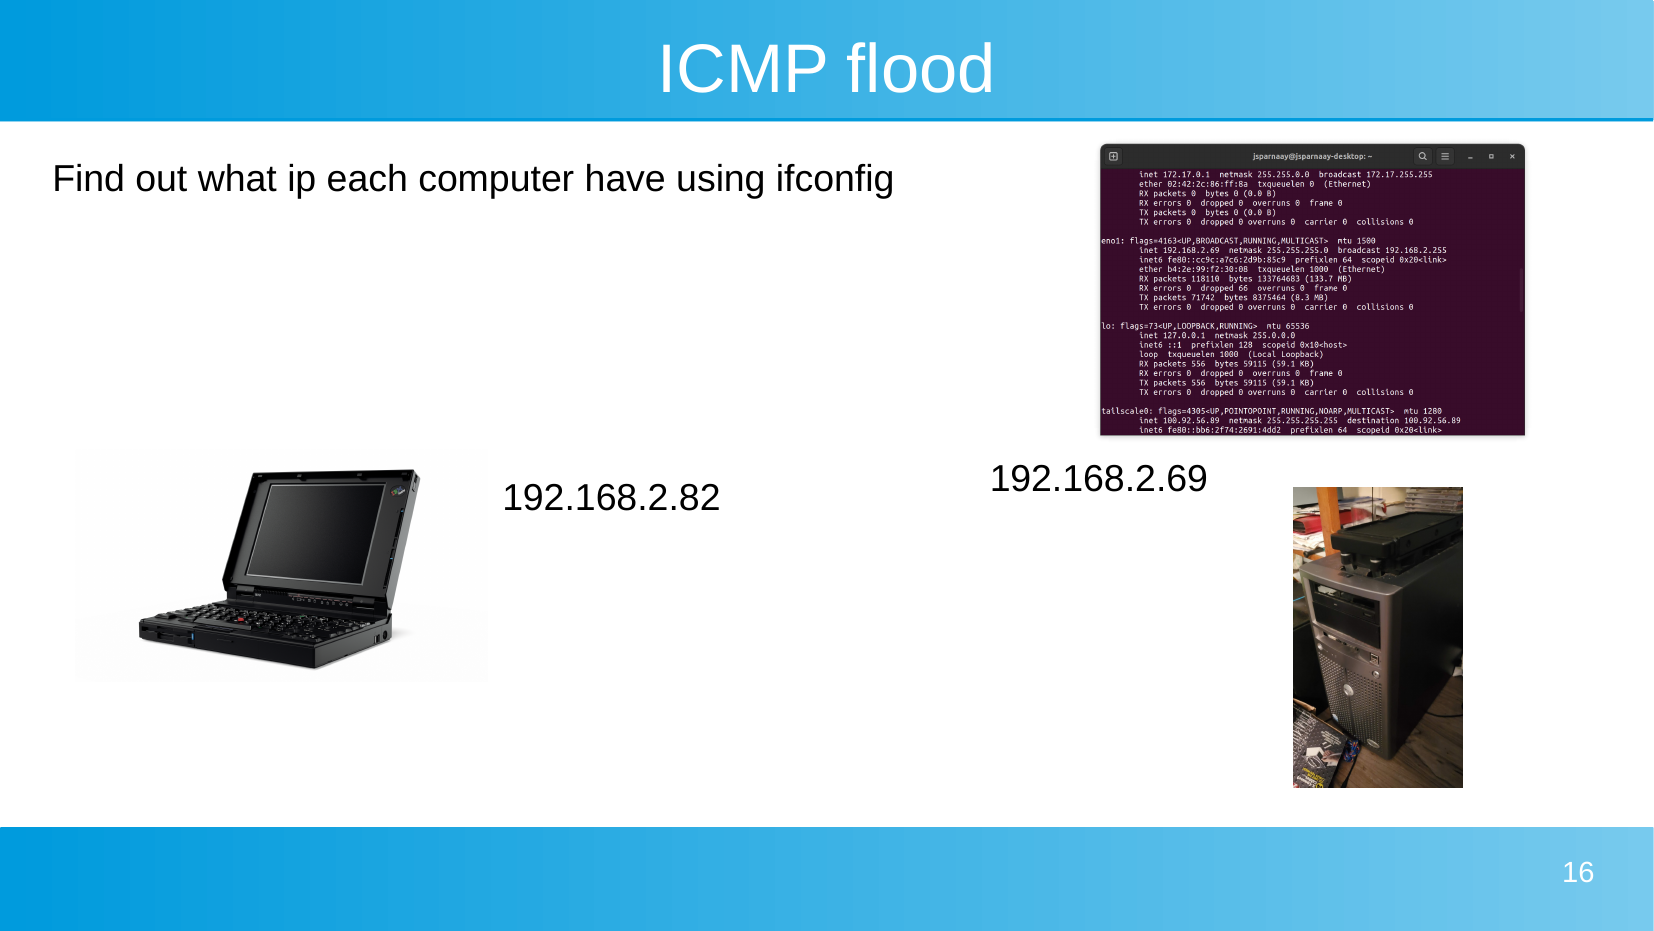

# ICMP flood
­Find out what ip each computer have using ifconfig
192.168.2.69
192.168.2.82
16